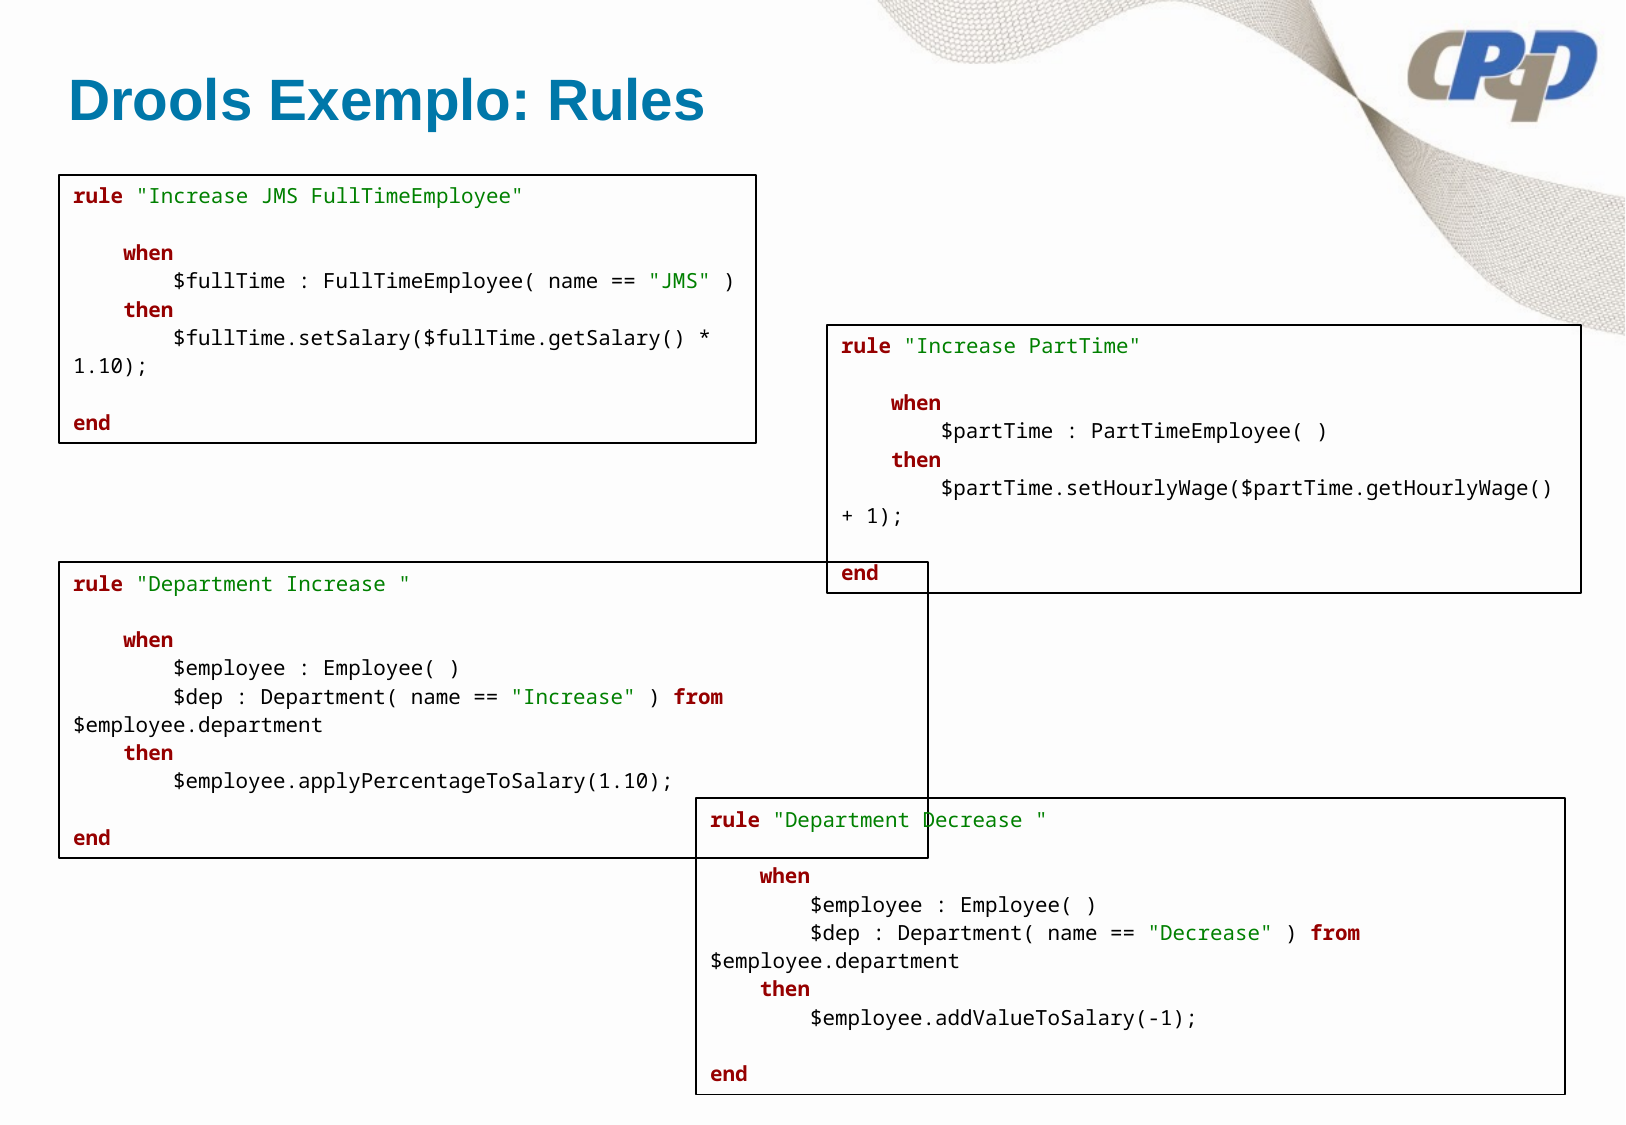

# Drools Exemplo: Rules
rule "Increase JMS FullTimeEmployee"
 when
 $fullTime : FullTimeEmployee( name == "JMS" )
 then
 $fullTime.setSalary($fullTime.getSalary() * 1.10);
end
rule "Increase PartTime"
 when
 $partTime : PartTimeEmployee( )
 then
 $partTime.setHourlyWage($partTime.getHourlyWage() + 1);
end
rule "Department Increase "
 when
 $employee : Employee( )
 $dep : Department( name == "Increase" ) from $employee.department
 then
 $employee.applyPercentageToSalary(1.10);
end
rule "Department Decrease "
 when
 $employee : Employee( )
 $dep : Department( name == "Decrease" ) from $employee.department
 then
 $employee.addValueToSalary(-1);
end